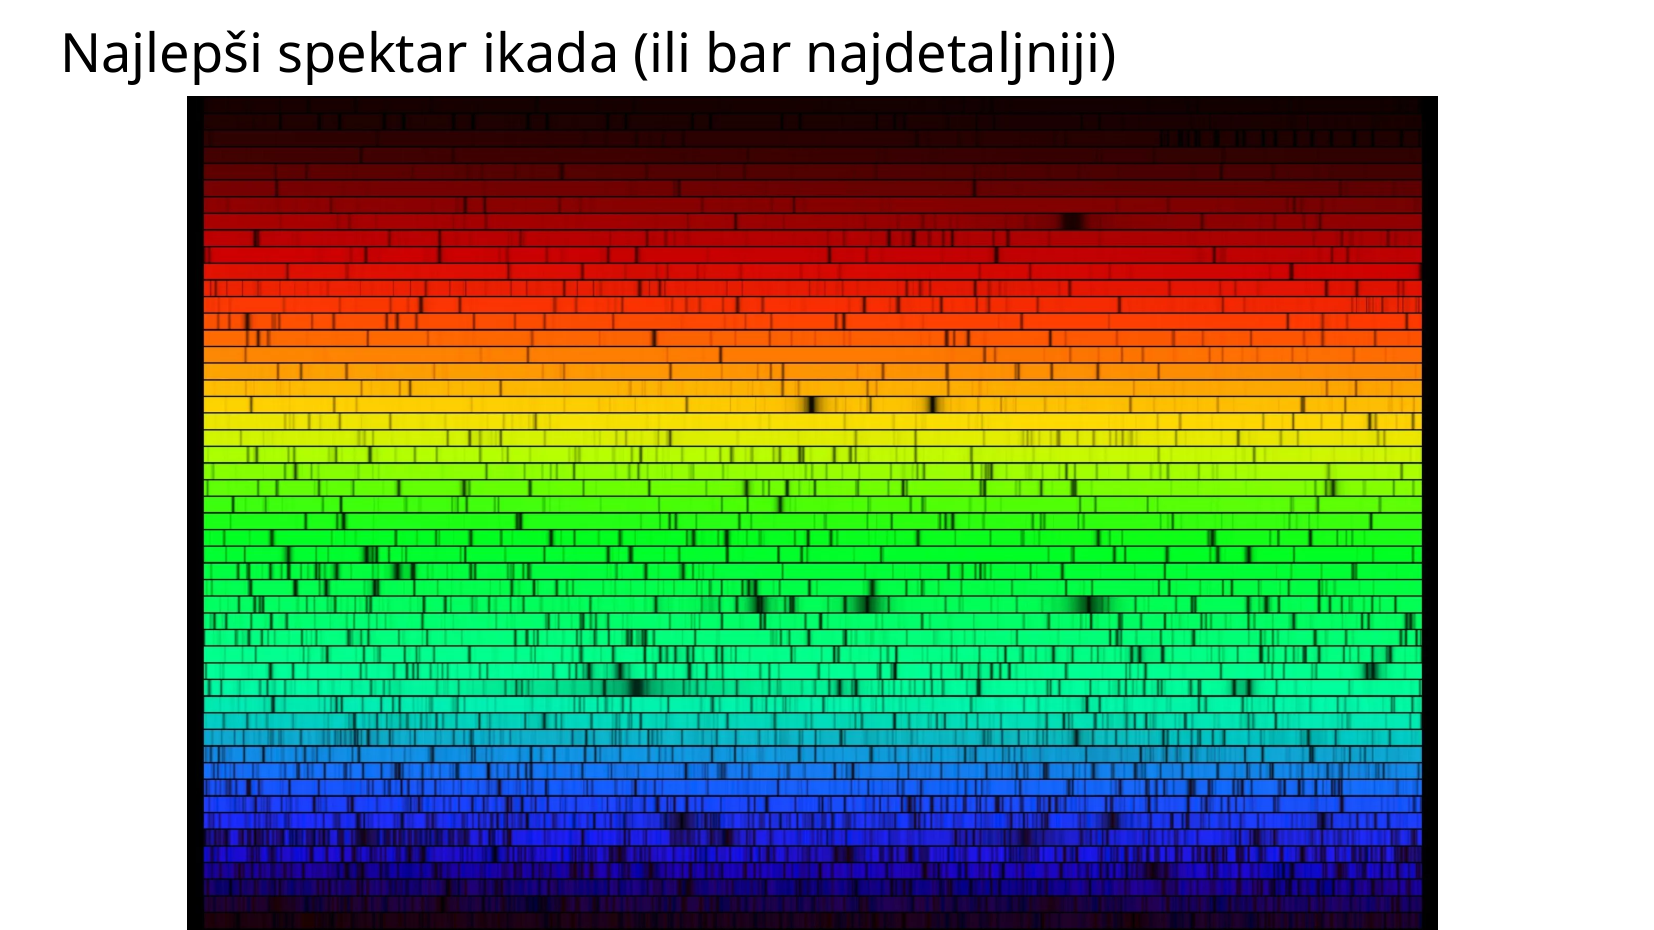

# Najlepši spektar ikada (ili bar najdetaljniji)